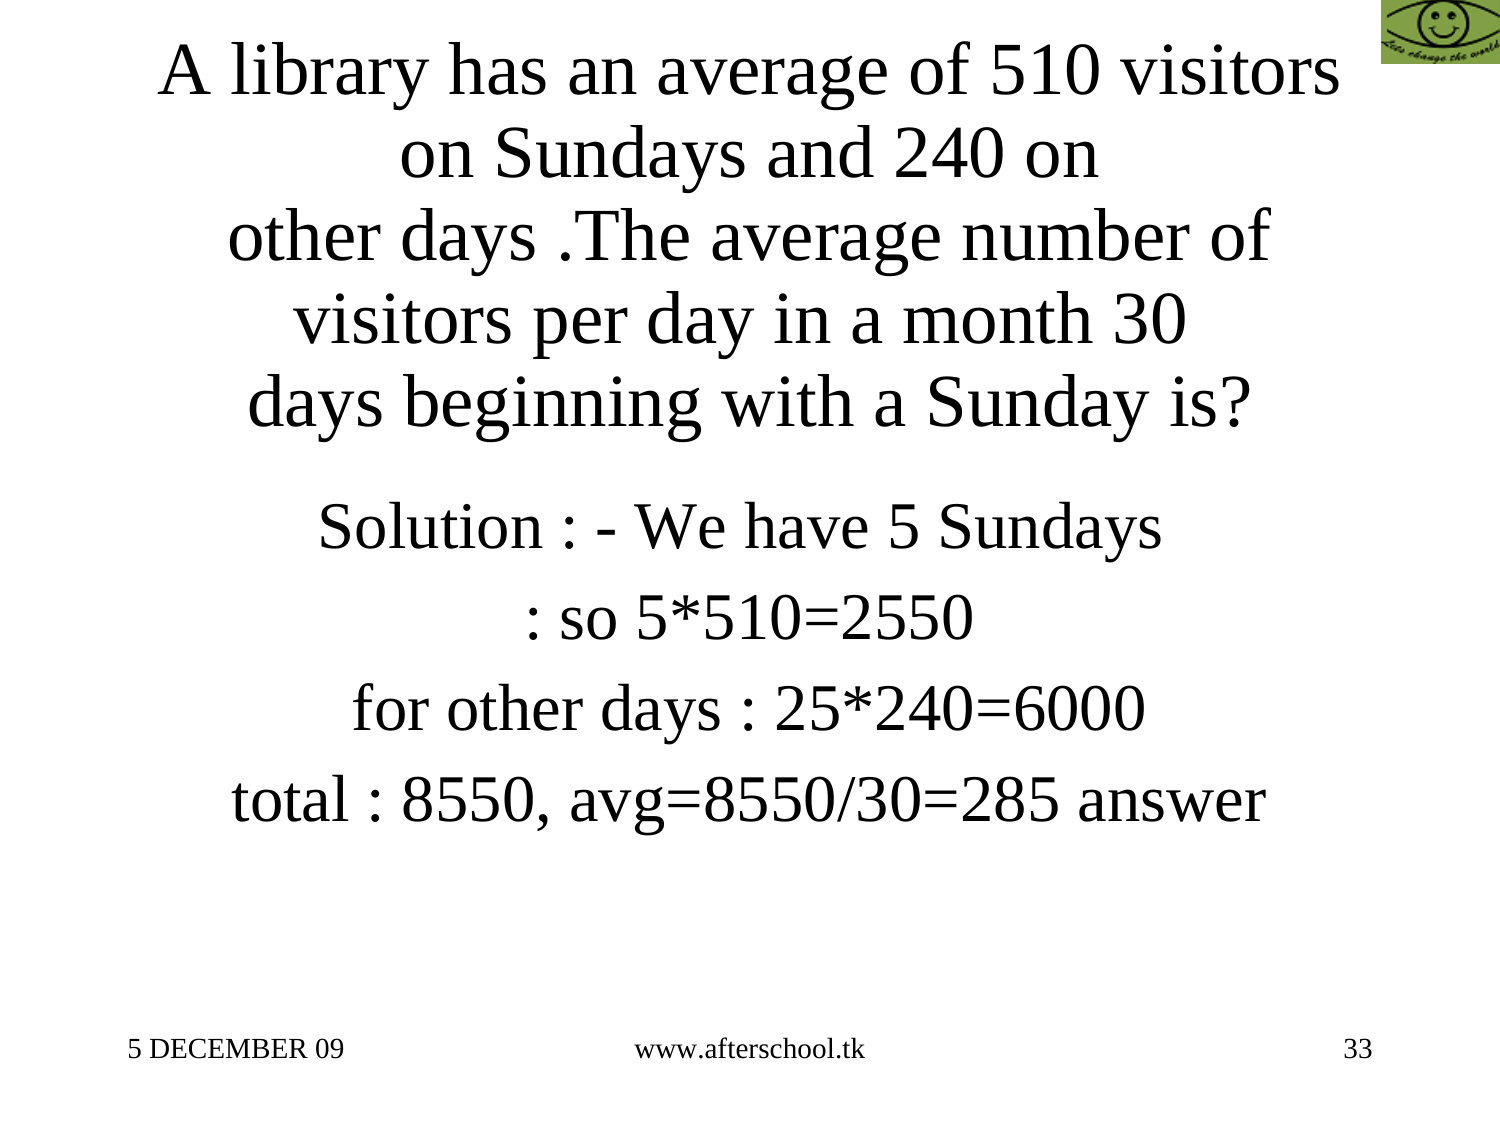

# A library has an average of 510 visitors on Sundays and 240 on other days .The average number of visitors per day in a month 30 days beginning with a Sunday is?
Solution : - We have 5 Sundays
: so 5*510=2550
for other days : 25*240=6000
total : 8550, avg=8550/30=285 answer
MFI Seminar Jain PG College
AFTERSCHOOOL centre for social entrepreneurship
33